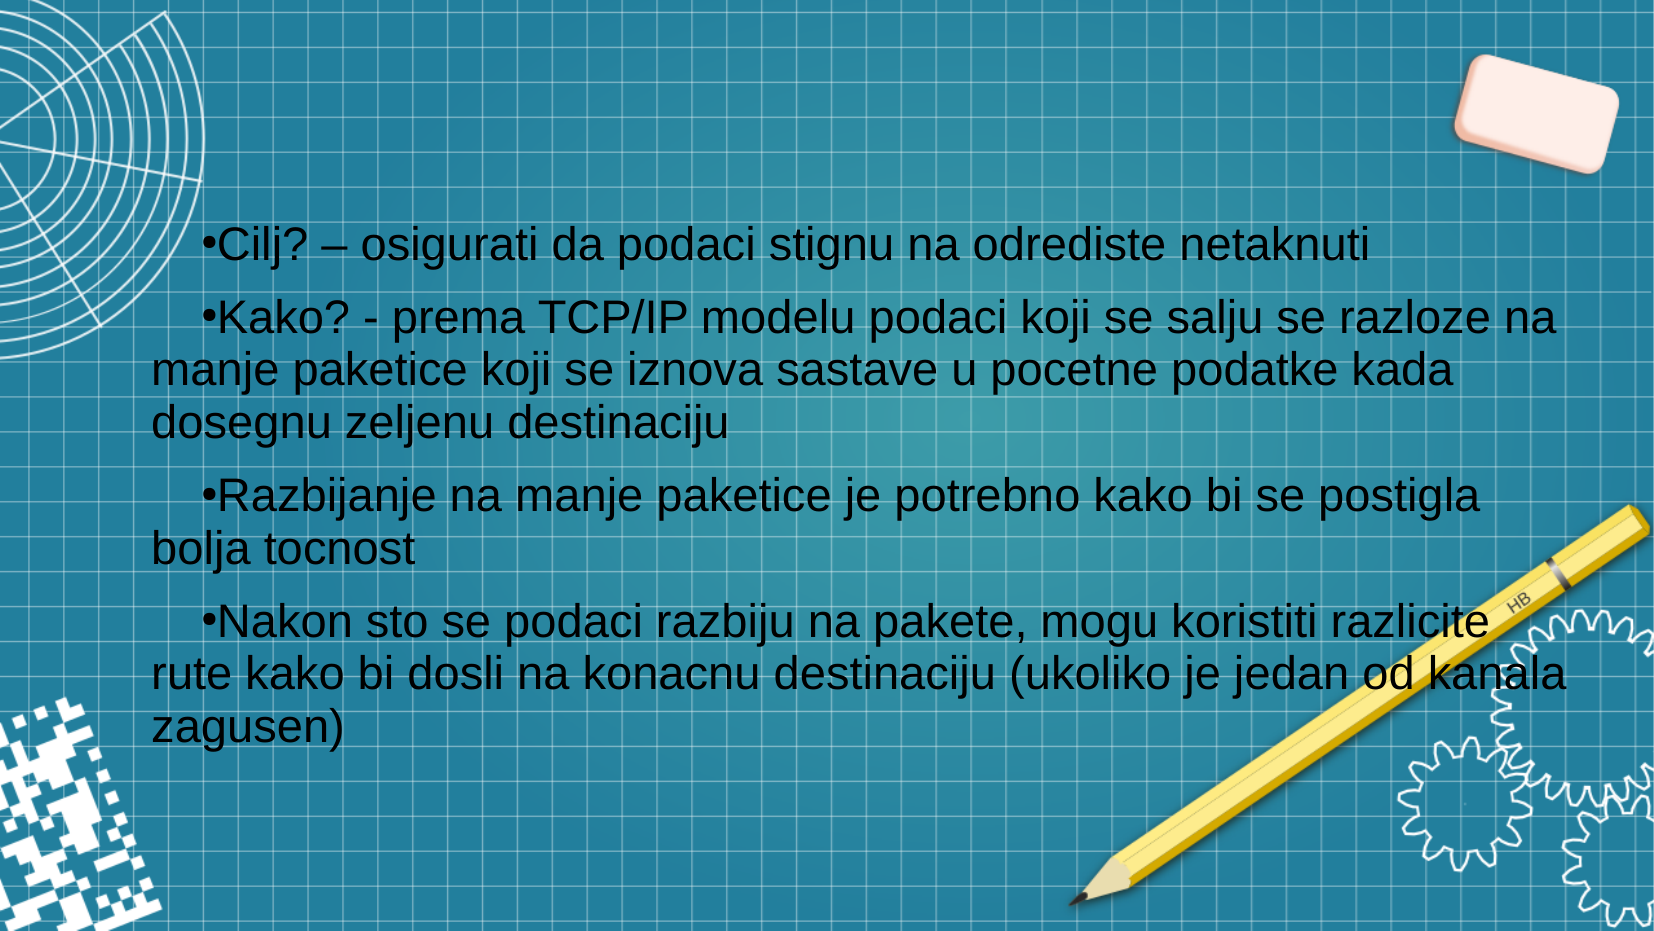

#
Cilj? – osigurati da podaci stignu na odrediste netaknuti
Kako? - prema TCP/IP modelu podaci koji se salju se razloze na manje paketice koji se iznova sastave u pocetne podatke kada dosegnu zeljenu destinaciju
Razbijanje na manje paketice je potrebno kako bi se postigla bolja tocnost
Nakon sto se podaci razbiju na pakete, mogu koristiti razlicite rute kako bi dosli na konacnu destinaciju (ukoliko je jedan od kanala zagusen)